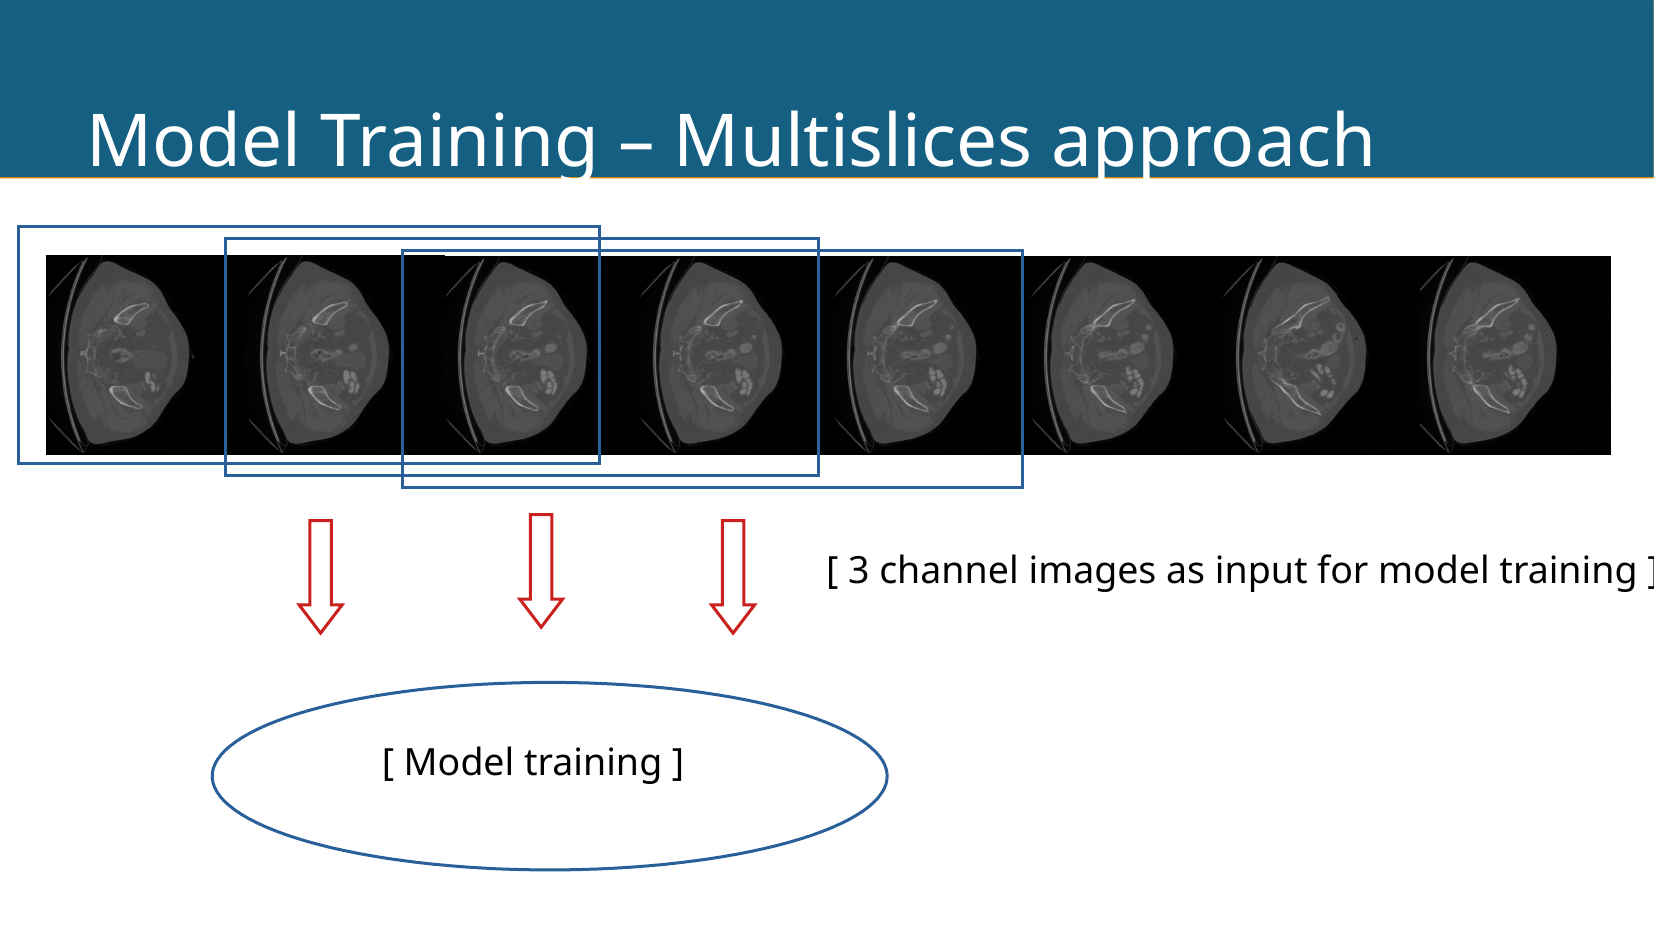

# Model Training – Multislices approach
[ 3 channel images as input for model training ]
[ Model training ]